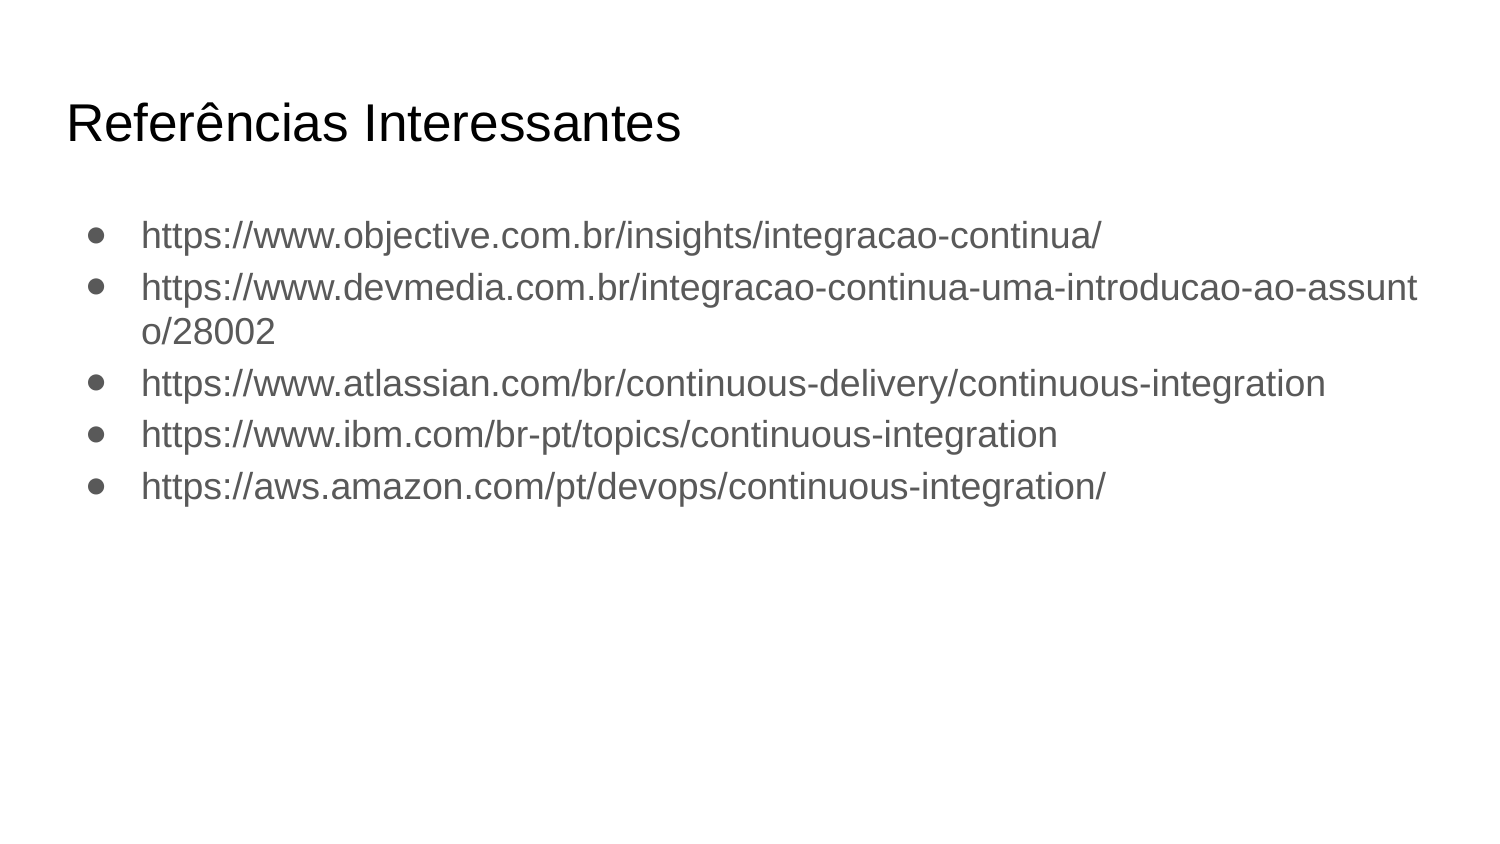

# Referências Interessantes
https://www.objective.com.br/insights/integracao-continua/
https://www.devmedia.com.br/integracao-continua-uma-introducao-ao-assunto/28002
https://www.atlassian.com/br/continuous-delivery/continuous-integration
https://www.ibm.com/br-pt/topics/continuous-integration
https://aws.amazon.com/pt/devops/continuous-integration/